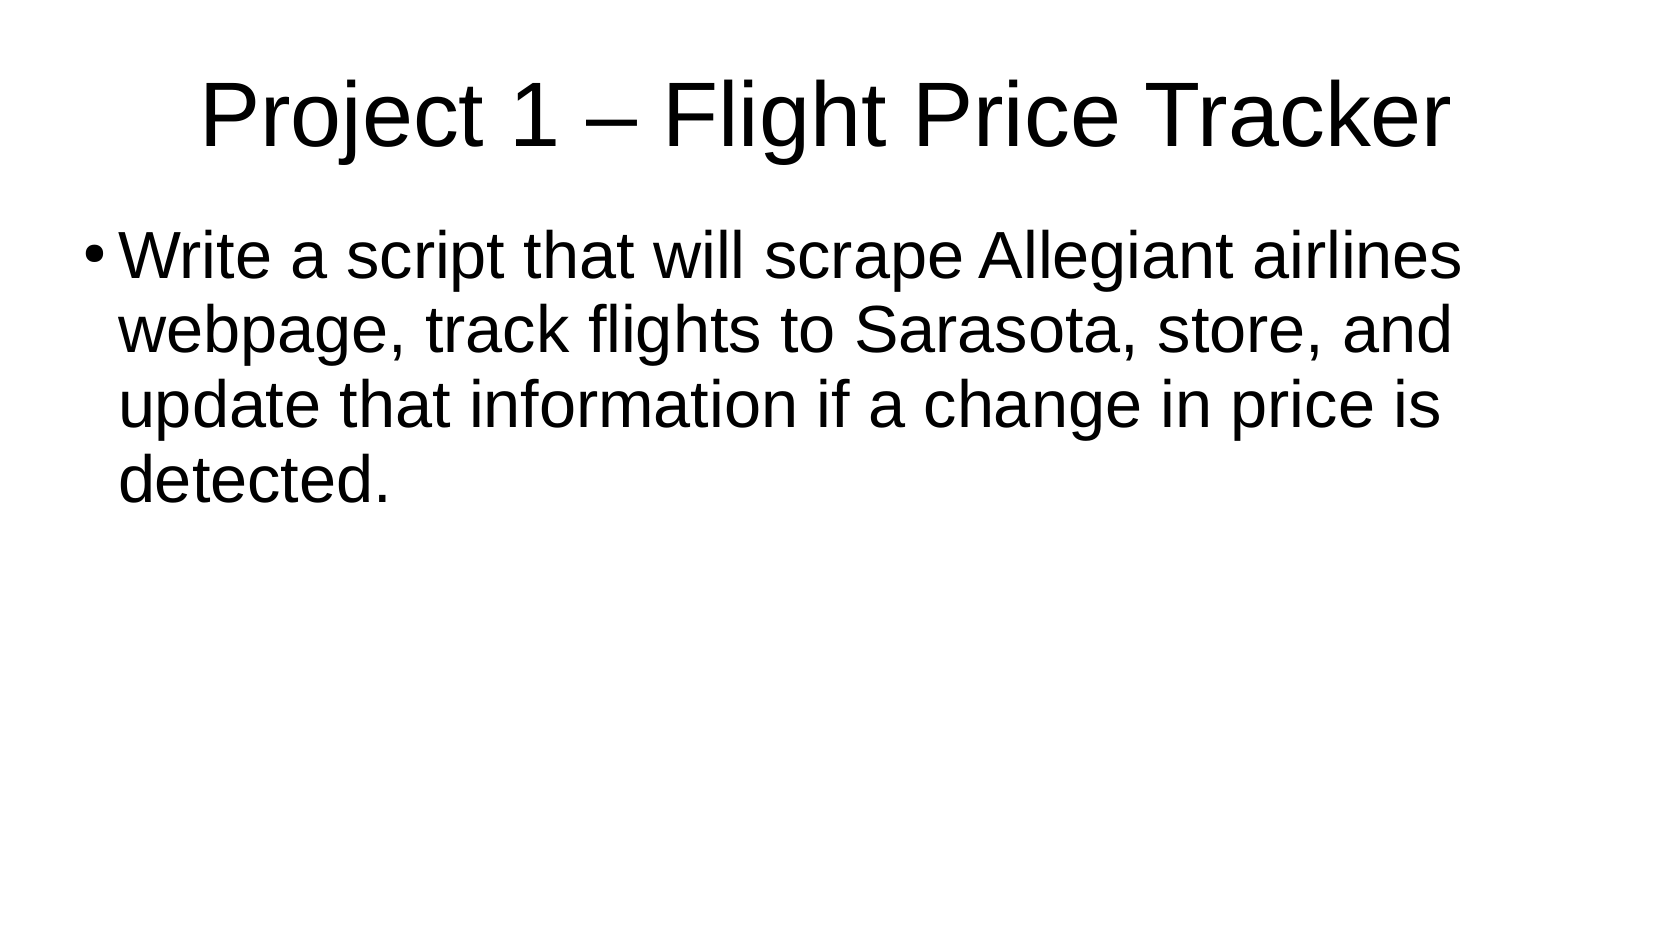

# Project 1 – Flight Price Tracker
Write a script that will scrape Allegiant airlines webpage, track flights to Sarasota, store, and update that information if a change in price is detected.